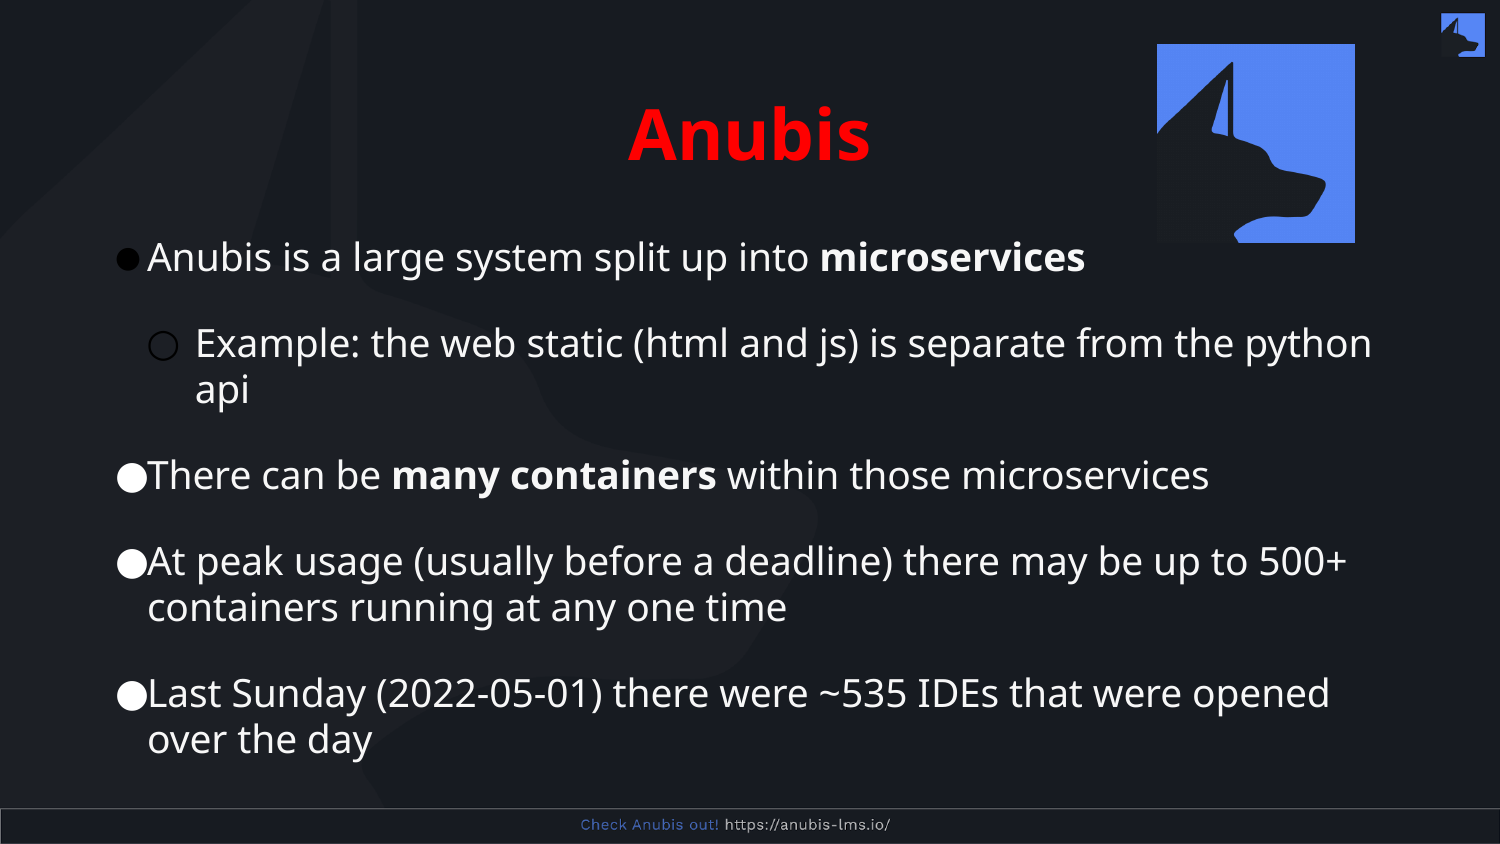

Anubis
# Anubis is a large system split up into microservices
Example: the web static (html and js) is separate from the python api
There can be many containers within those microservices
At peak usage (usually before a deadline) there may be up to 500+ containers running at any one time
Last Sunday (2022-05-01) there were ~535 IDEs that were opened over the day